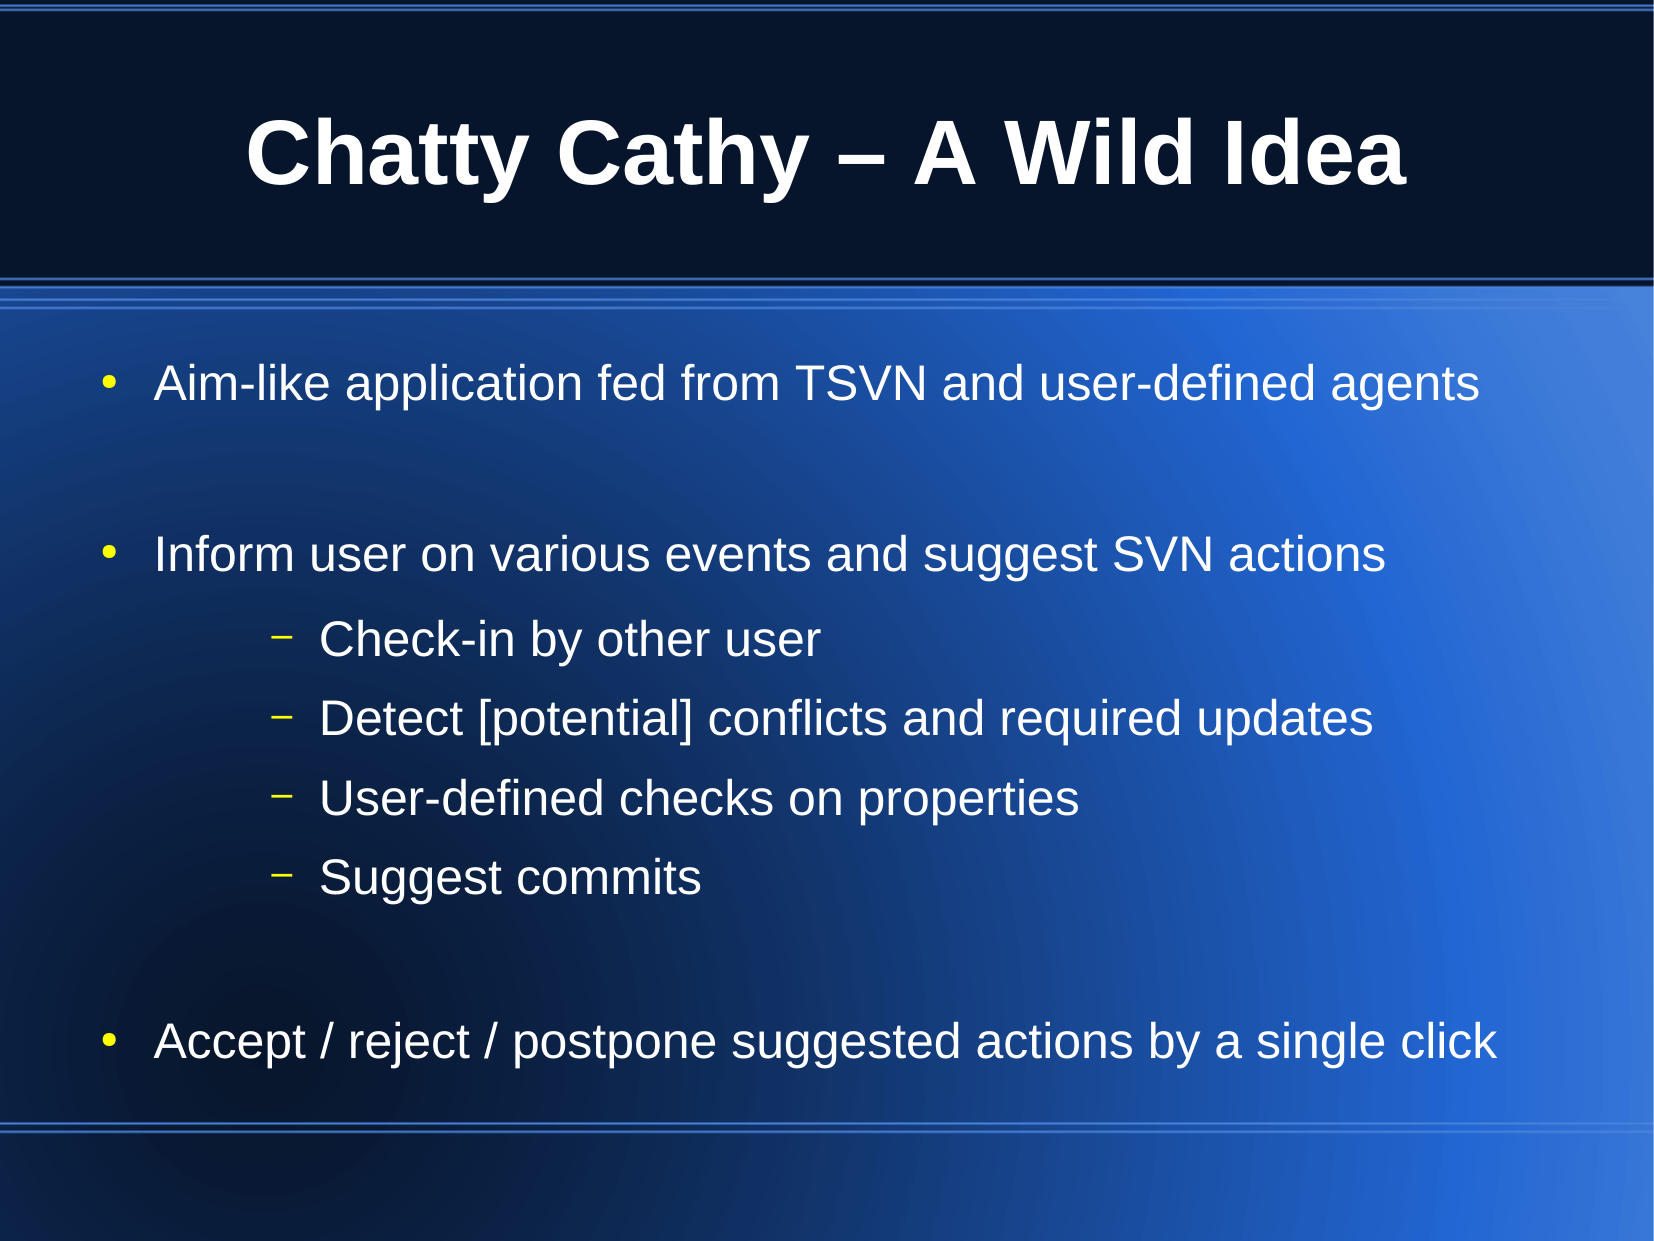

# Chatty Cathy – A Wild Idea
Aim-like application fed from TSVN and user-defined agents
Inform user on various events and suggest SVN actions
Check-in by other user
Detect [potential] conflicts and required updates
User-defined checks on properties
Suggest commits
Accept / reject / postpone suggested actions by a single click